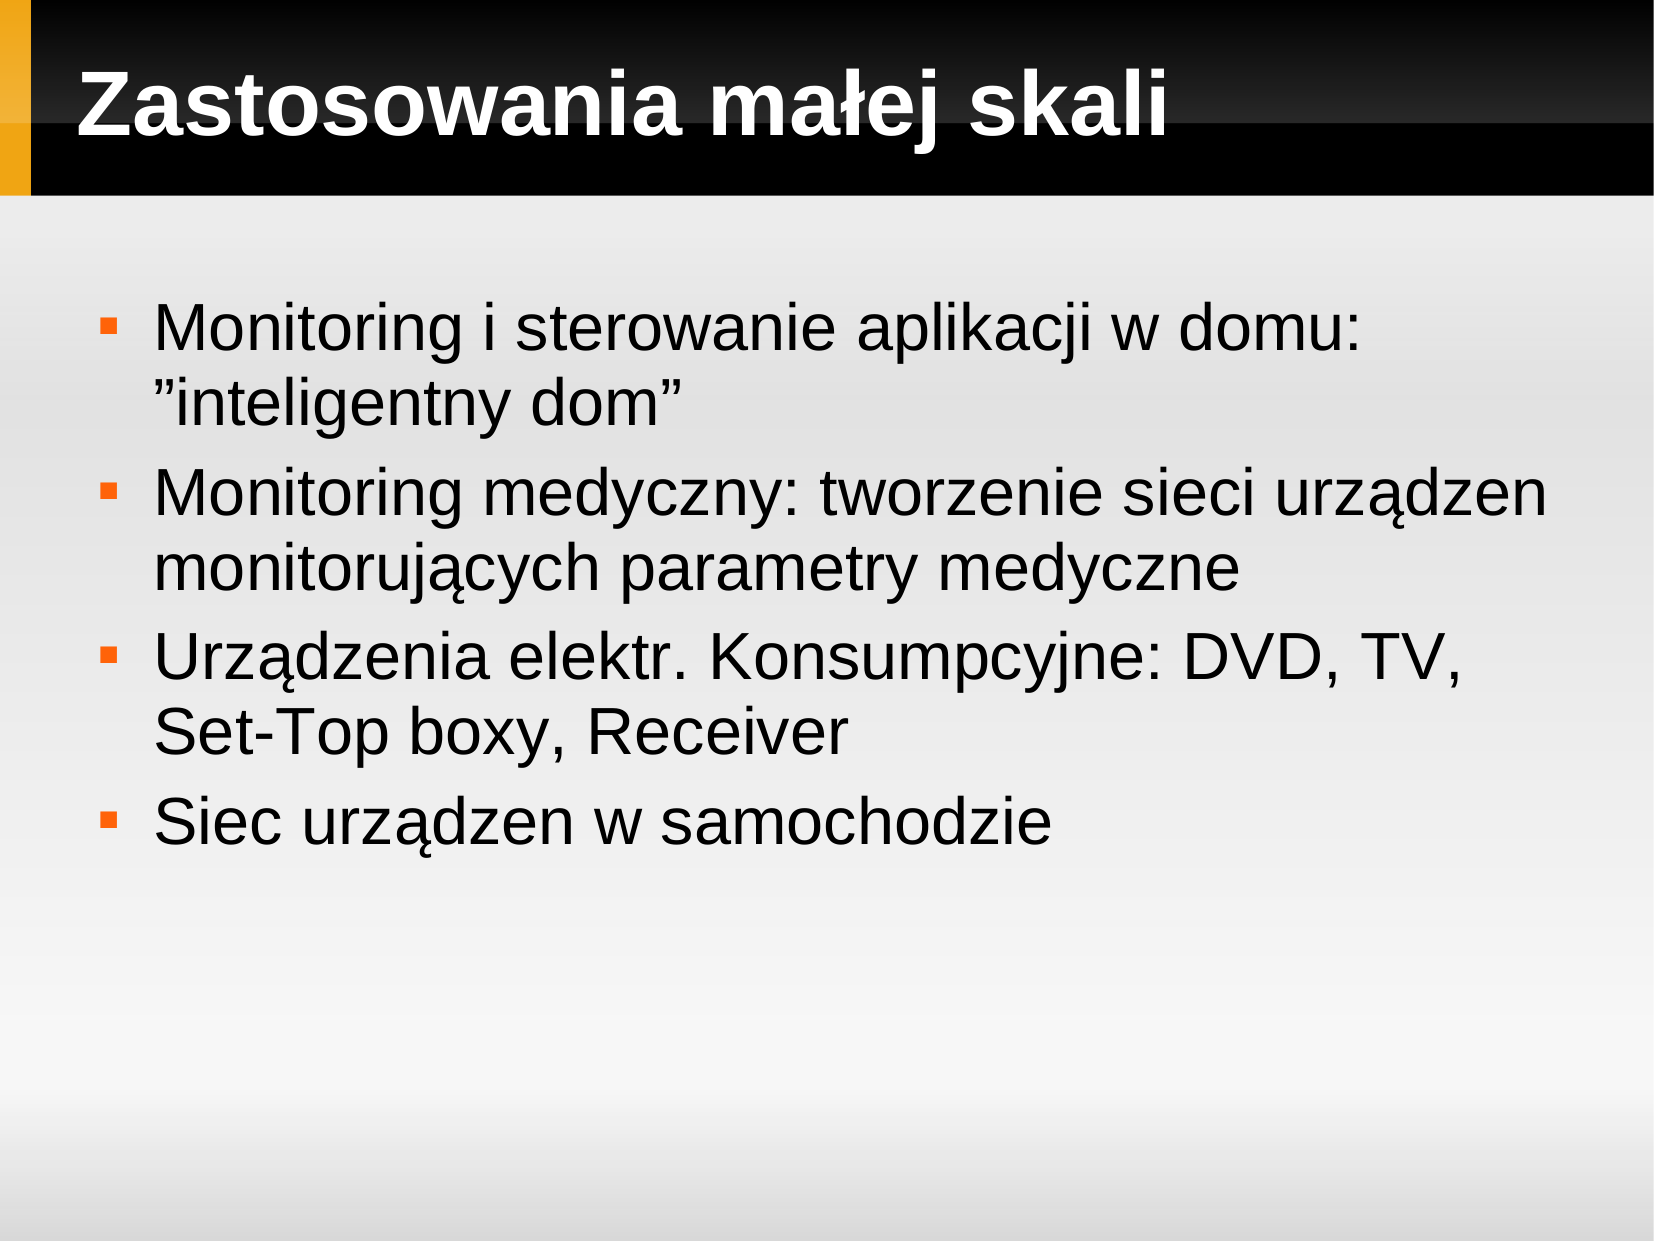

# Zastosowania małej skali
Monitoring i sterowanie aplikacji w domu: ”inteligentny dom”
Monitoring medyczny: tworzenie sieci urządzen monitorujących parametry medyczne
Urządzenia elektr. Konsumpcyjne: DVD, TV, Set-Top boxy, Receiver
Siec urządzen w samochodzie